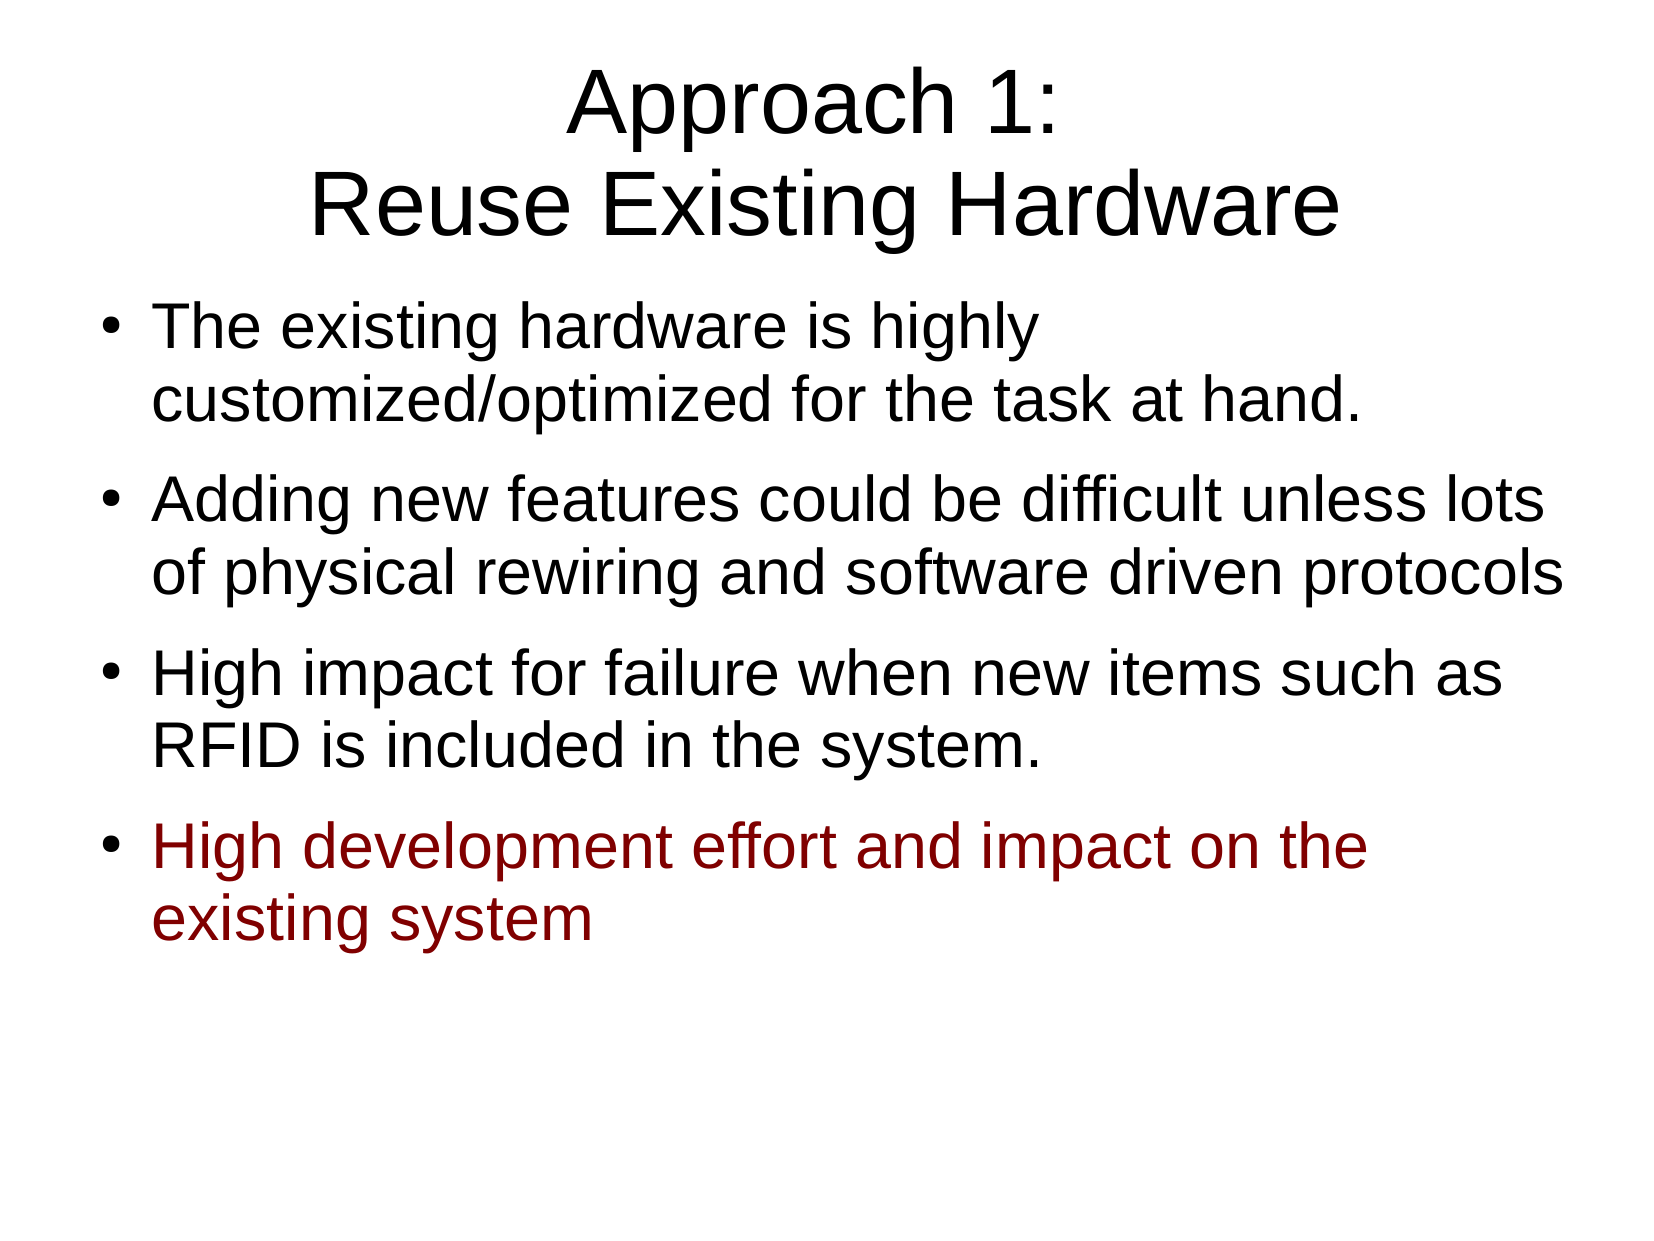

# Approach 1: Reuse Existing Hardware
The existing hardware is highly customized/optimized for the task at hand.
Adding new features could be difficult unless lots of physical rewiring and software driven protocols
High impact for failure when new items such as RFID is included in the system.
High development effort and impact on the existing system